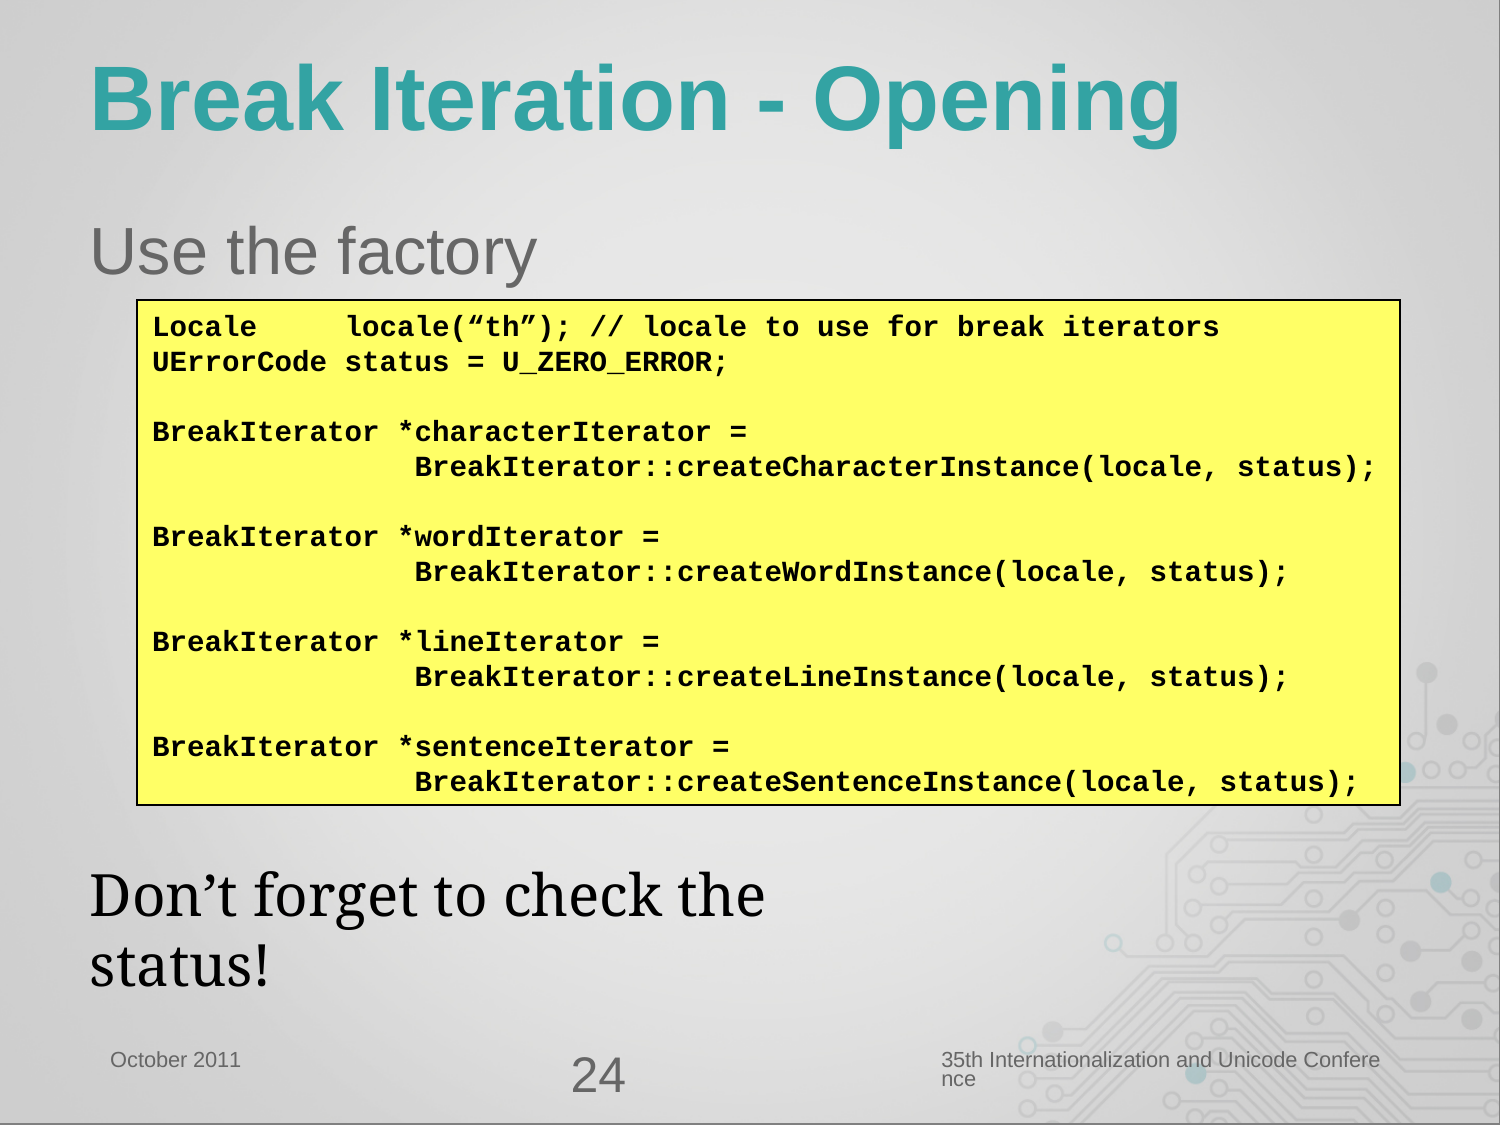

# Break Iteration - Opening
Use the factory methods:
Locale locale(“th”); // locale to use for break iterators
UErrorCode status = U_ZERO_ERROR;
BreakIterator *characterIterator =
 BreakIterator::createCharacterInstance(locale, status);
BreakIterator *wordIterator =
 BreakIterator::createWordInstance(locale, status);
BreakIterator *lineIterator =
 BreakIterator::createLineInstance(locale, status);
BreakIterator *sentenceIterator =
 BreakIterator::createSentenceInstance(locale, status);
Don’t forget to check the status!
October 2011
24
35th Internationalization and Unicode Conference